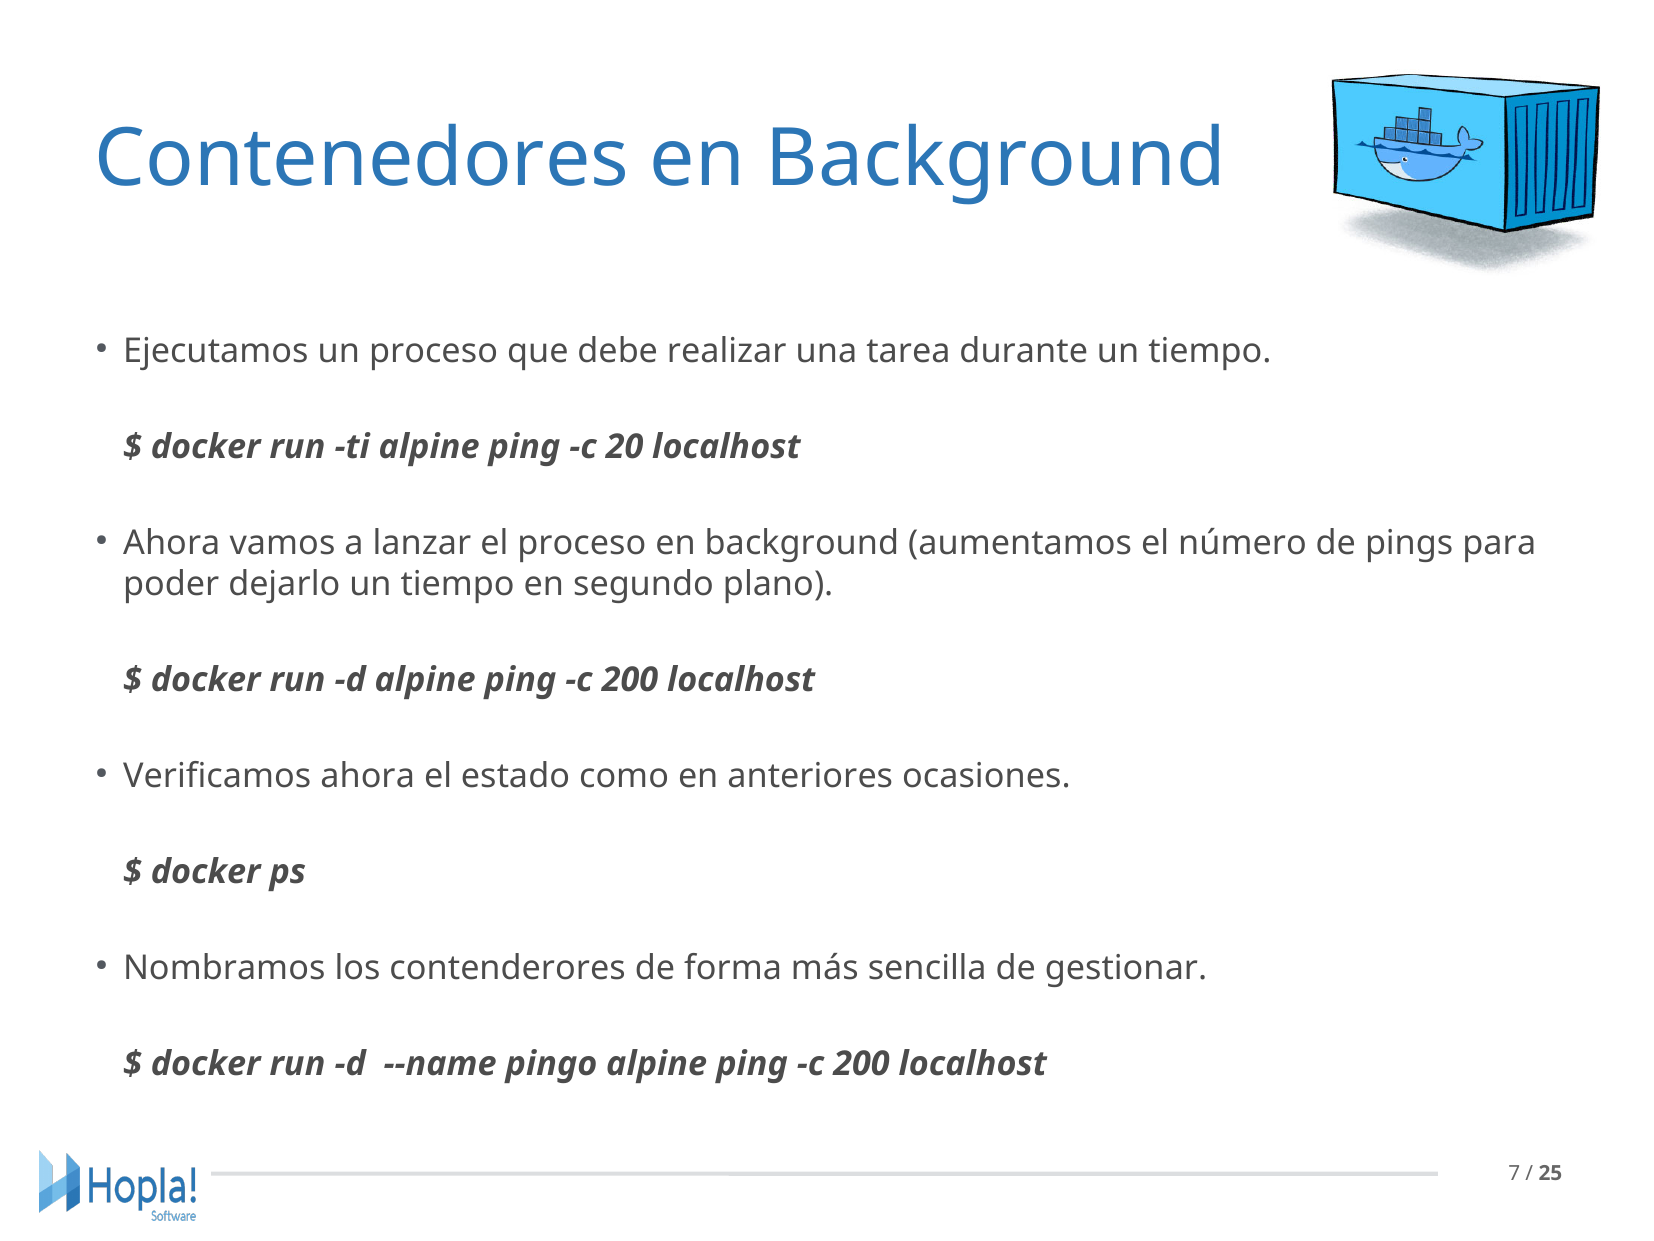

# Contenedores en Background
Ejecutamos un proceso que debe realizar una tarea durante un tiempo.
$ docker run -ti alpine ping -c 20 localhost
Ahora vamos a lanzar el proceso en background (aumentamos el número de pings para poder dejarlo un tiempo en segundo plano).
$ docker run -d alpine ping -c 200 localhost
Verificamos ahora el estado como en anteriores ocasiones.
$ docker ps
Nombramos los contenderores de forma más sencilla de gestionar.
$ docker run -d --name pingo alpine ping -c 200 localhost
7